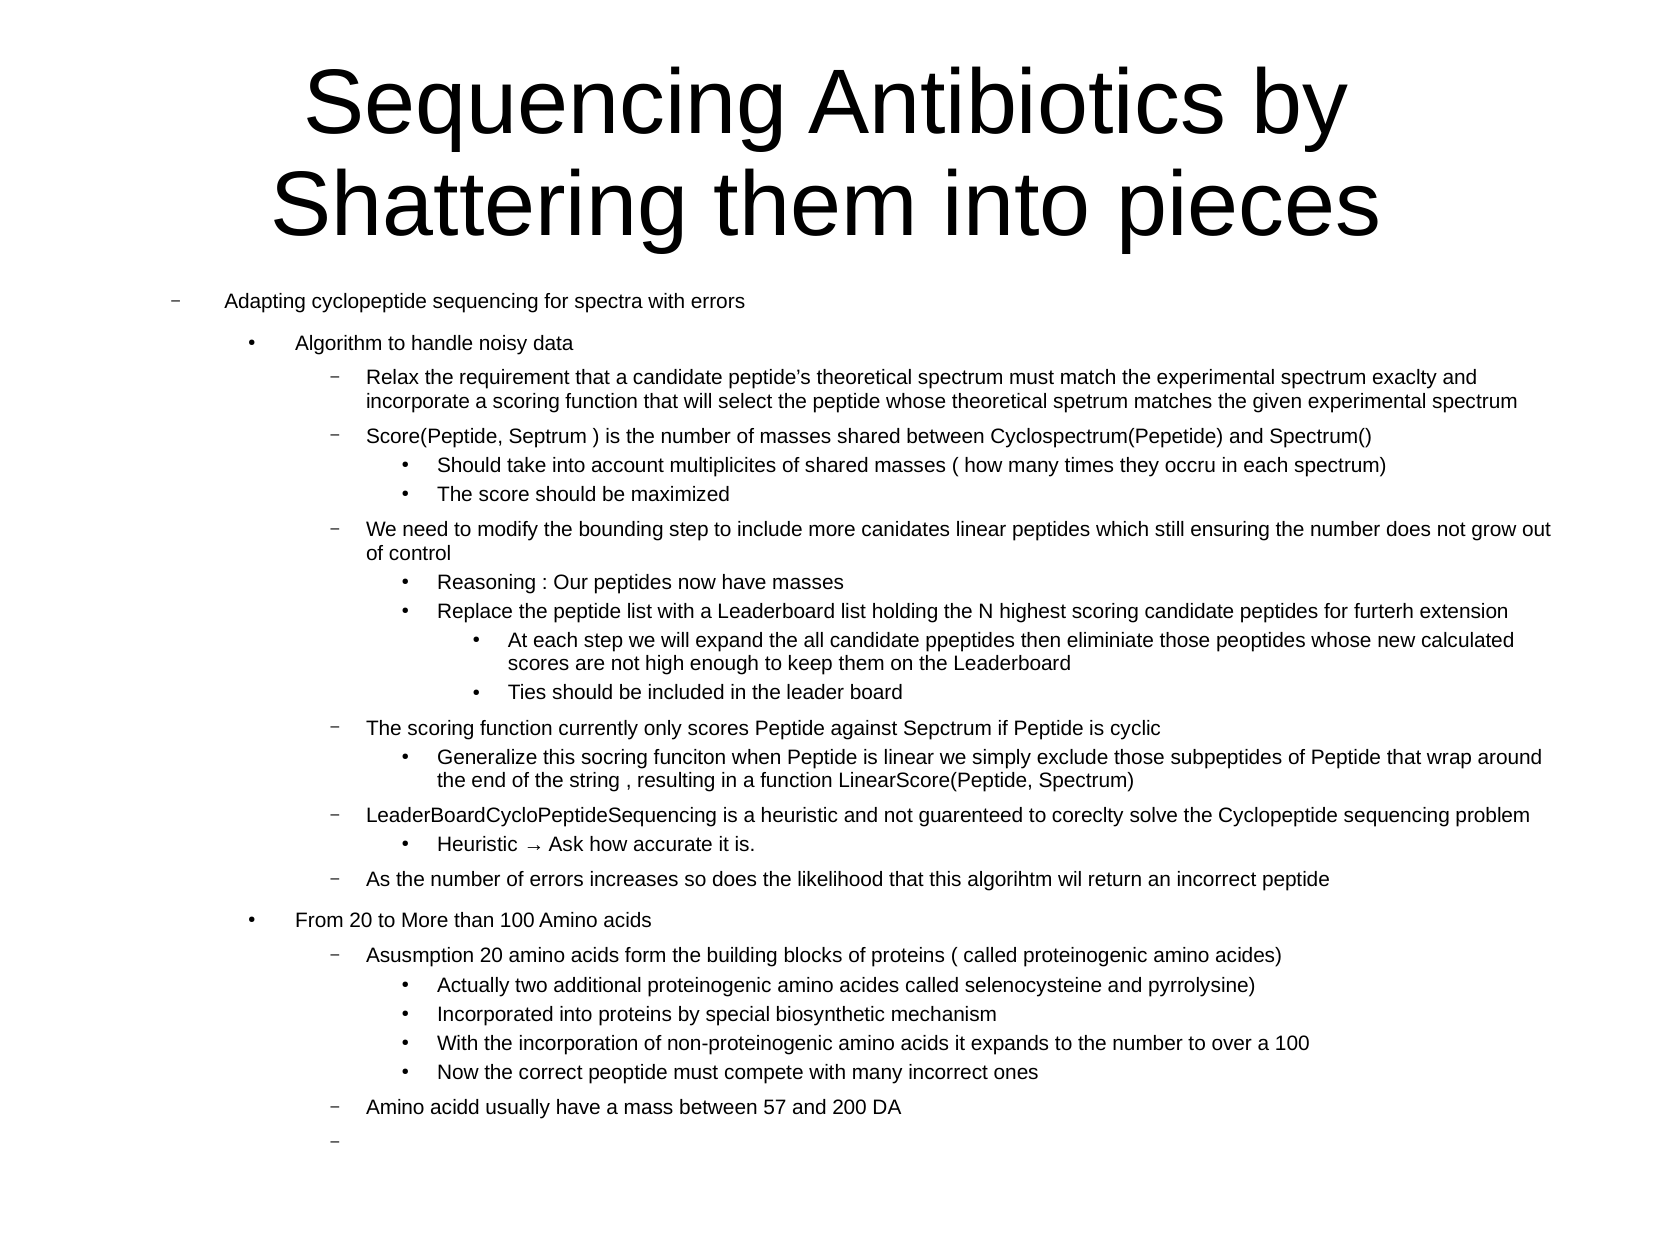

# Sequencing Antibiotics by Shattering them into pieces
Adapting cyclopeptide sequencing for spectra with errors
Algorithm to handle noisy data
Relax the requirement that a candidate peptide’s theoretical spectrum must match the experimental spectrum exaclty and incorporate a scoring function that will select the peptide whose theoretical spetrum matches the given experimental spectrum
Score(Peptide, Septrum ) is the number of masses shared between Cyclospectrum(Pepetide) and Spectrum()
Should take into account multiplicites of shared masses ( how many times they occru in each spectrum)
The score should be maximized
We need to modify the bounding step to include more canidates linear peptides which still ensuring the number does not grow out of control
Reasoning : Our peptides now have masses
Replace the peptide list with a Leaderboard list holding the N highest scoring candidate peptides for furterh extension
At each step we will expand the all candidate ppeptides then eliminiate those peoptides whose new calculated scores are not high enough to keep them on the Leaderboard
Ties should be included in the leader board
The scoring function currently only scores Peptide against Sepctrum if Peptide is cyclic
Generalize this socring funciton when Peptide is linear we simply exclude those subpeptides of Peptide that wrap around the end of the string , resulting in a function LinearScore(Peptide, Spectrum)
LeaderBoardCycloPeptideSequencing is a heuristic and not guarenteed to coreclty solve the Cyclopeptide sequencing problem
Heuristic → Ask how accurate it is.
As the number of errors increases so does the likelihood that this algorihtm wil return an incorrect peptide
From 20 to More than 100 Amino acids
Asusmption 20 amino acids form the building blocks of proteins ( called proteinogenic amino acides)
Actually two additional proteinogenic amino acides called selenocysteine and pyrrolysine)
Incorporated into proteins by special biosynthetic mechanism
With the incorporation of non-proteinogenic amino acids it expands to the number to over a 100
Now the correct peoptide must compete with many incorrect ones
Amino acidd usually have a mass between 57 and 200 DA